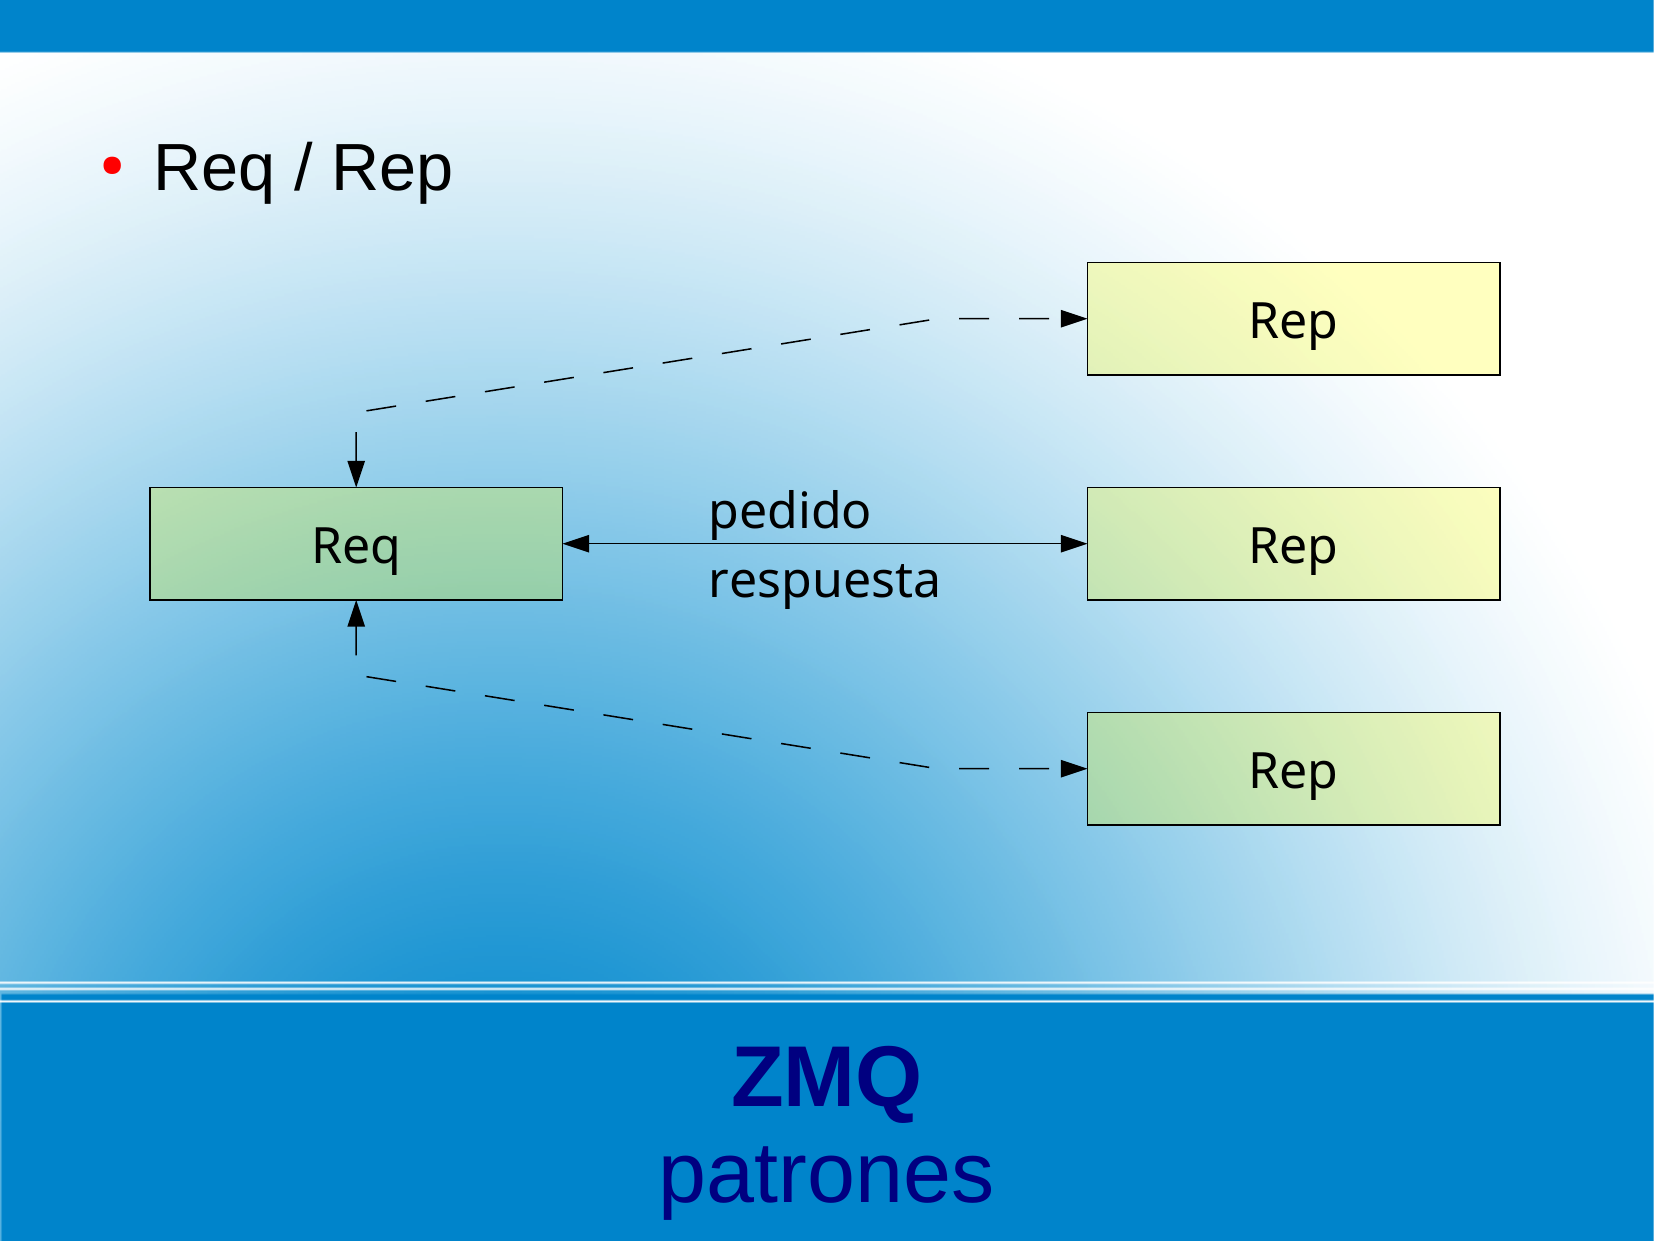

Req / Rep
Rep
Req
Rep
Rep
# ZMQ patrones